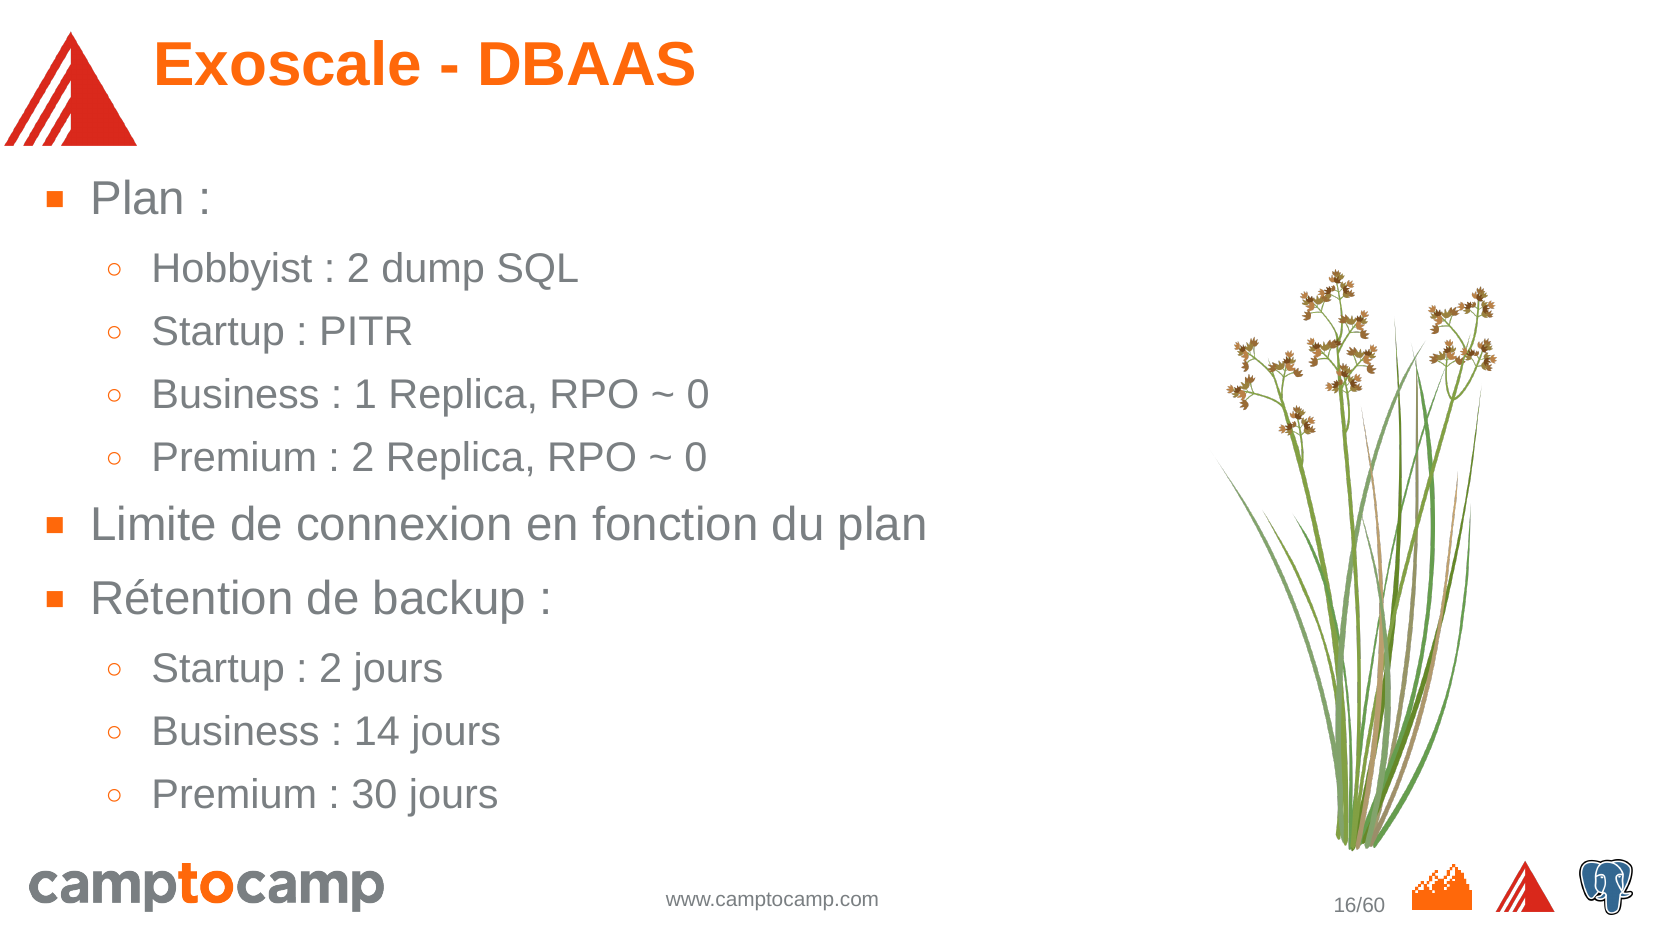

# Exoscale - DBAAS
Plan :
Hobbyist : 2 dump SQL
Startup : PITR
Business : 1 Replica, RPO ~ 0
Premium : 2 Replica, RPO ~ 0
Limite de connexion en fonction du plan
Rétention de backup :
Startup : 2 jours
Business : 14 jours
Premium : 30 jours